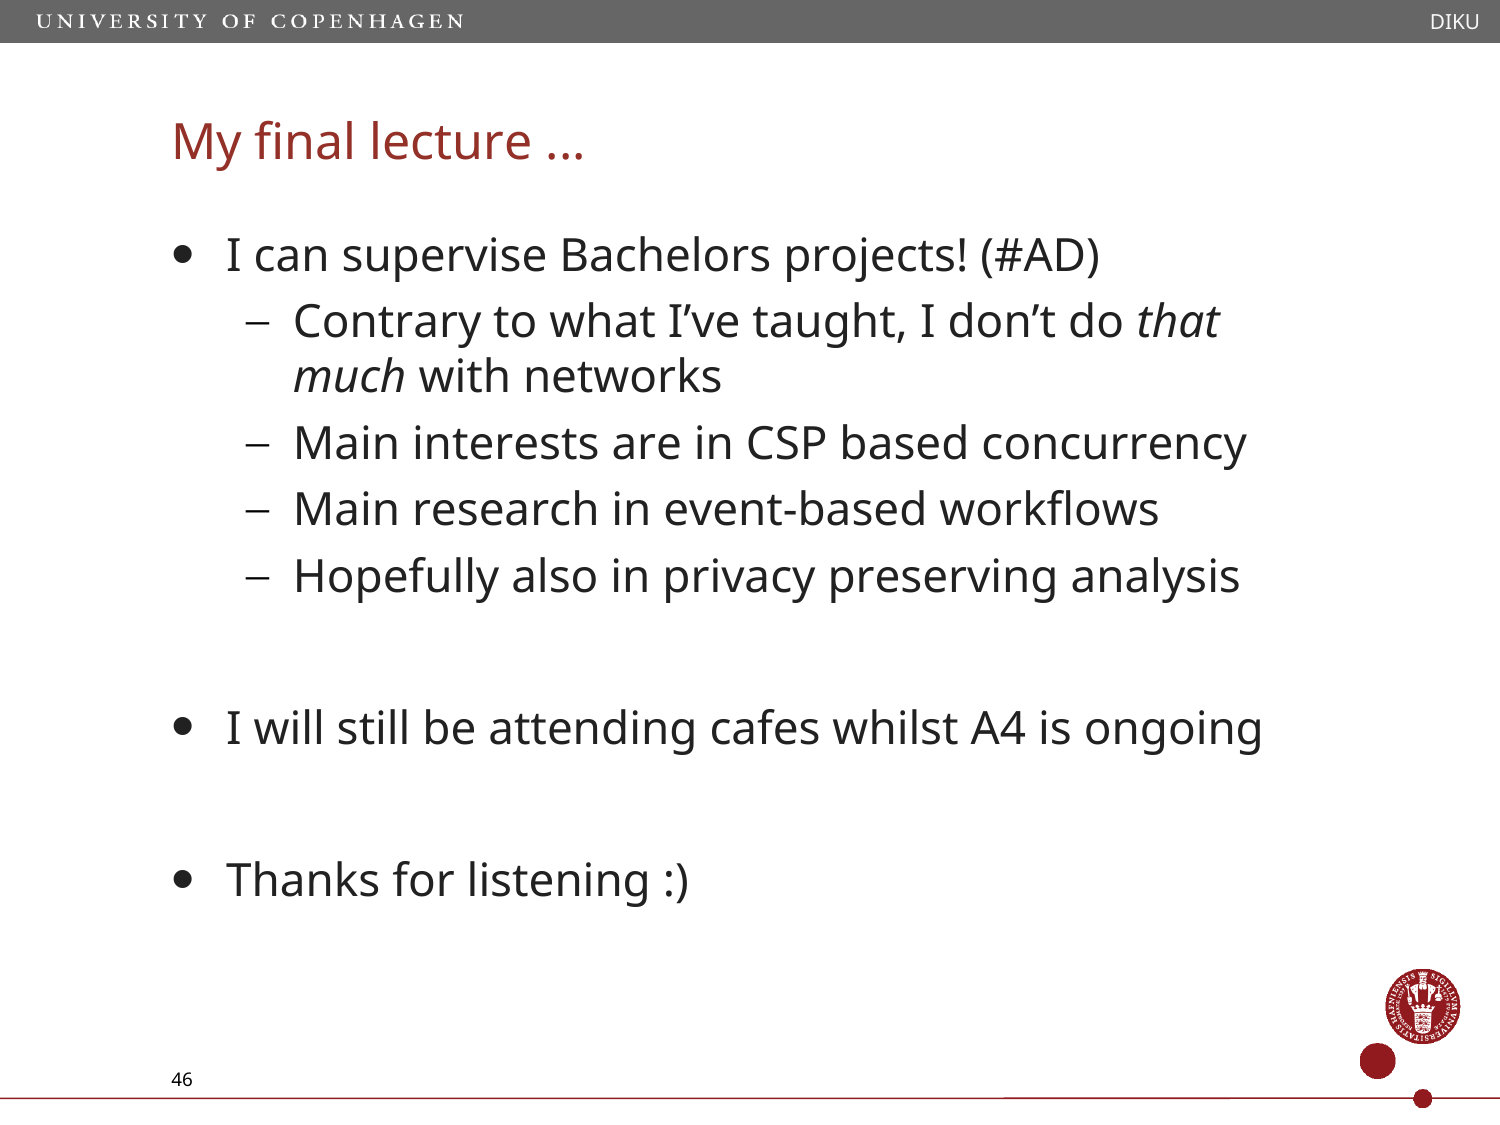

DIKU
My final lecture ...
I can supervise Bachelors projects! (#AD)
Contrary to what I’ve taught, I don’t do that much with networks
Main interests are in CSP based concurrency
Main research in event-based workflows
Hopefully also in privacy preserving analysis
I will still be attending cafes whilst A4 is ongoing
Thanks for listening :)